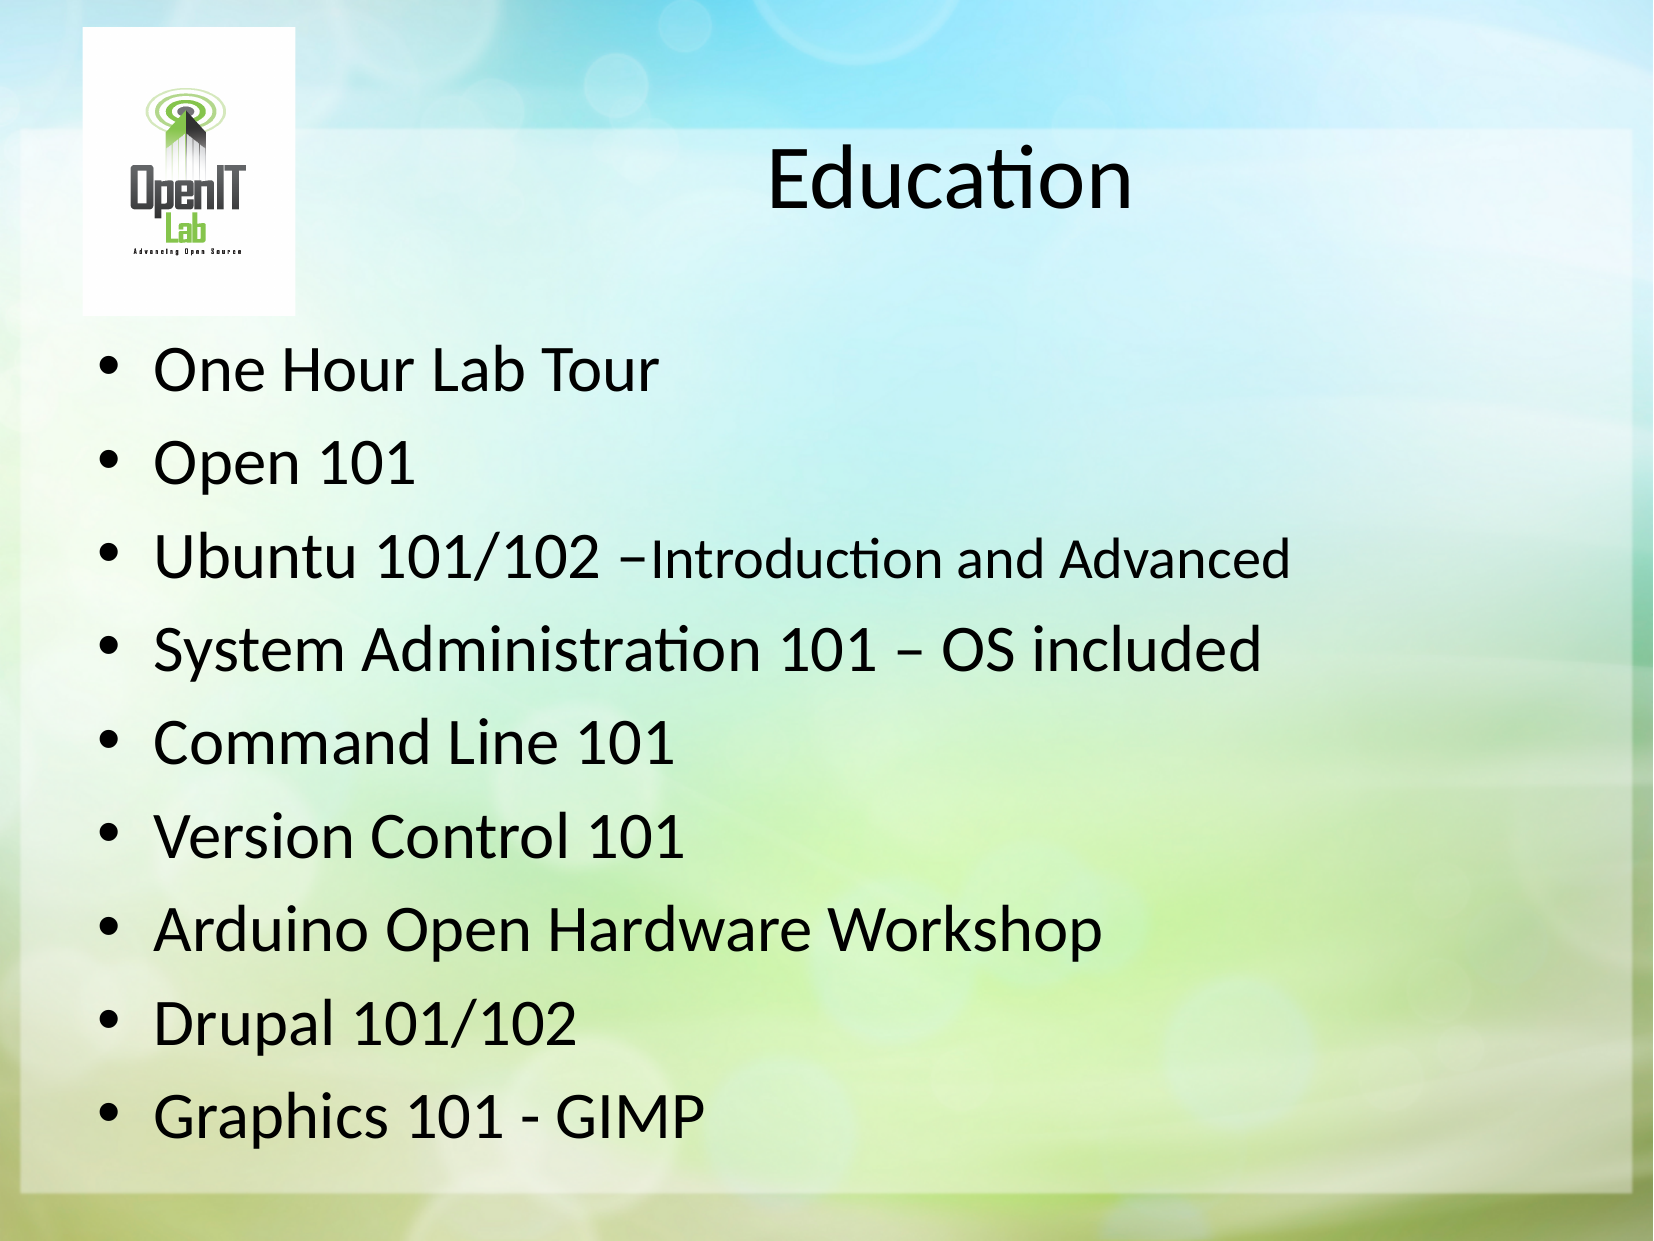

# Education
One Hour Lab Tour
Open 101
Ubuntu 101/102 –Introduction and Advanced
System Administration 101 – OS included
Command Line 101
Version Control 101
Arduino Open Hardware Workshop
Drupal 101/102
Graphics 101 - GIMP